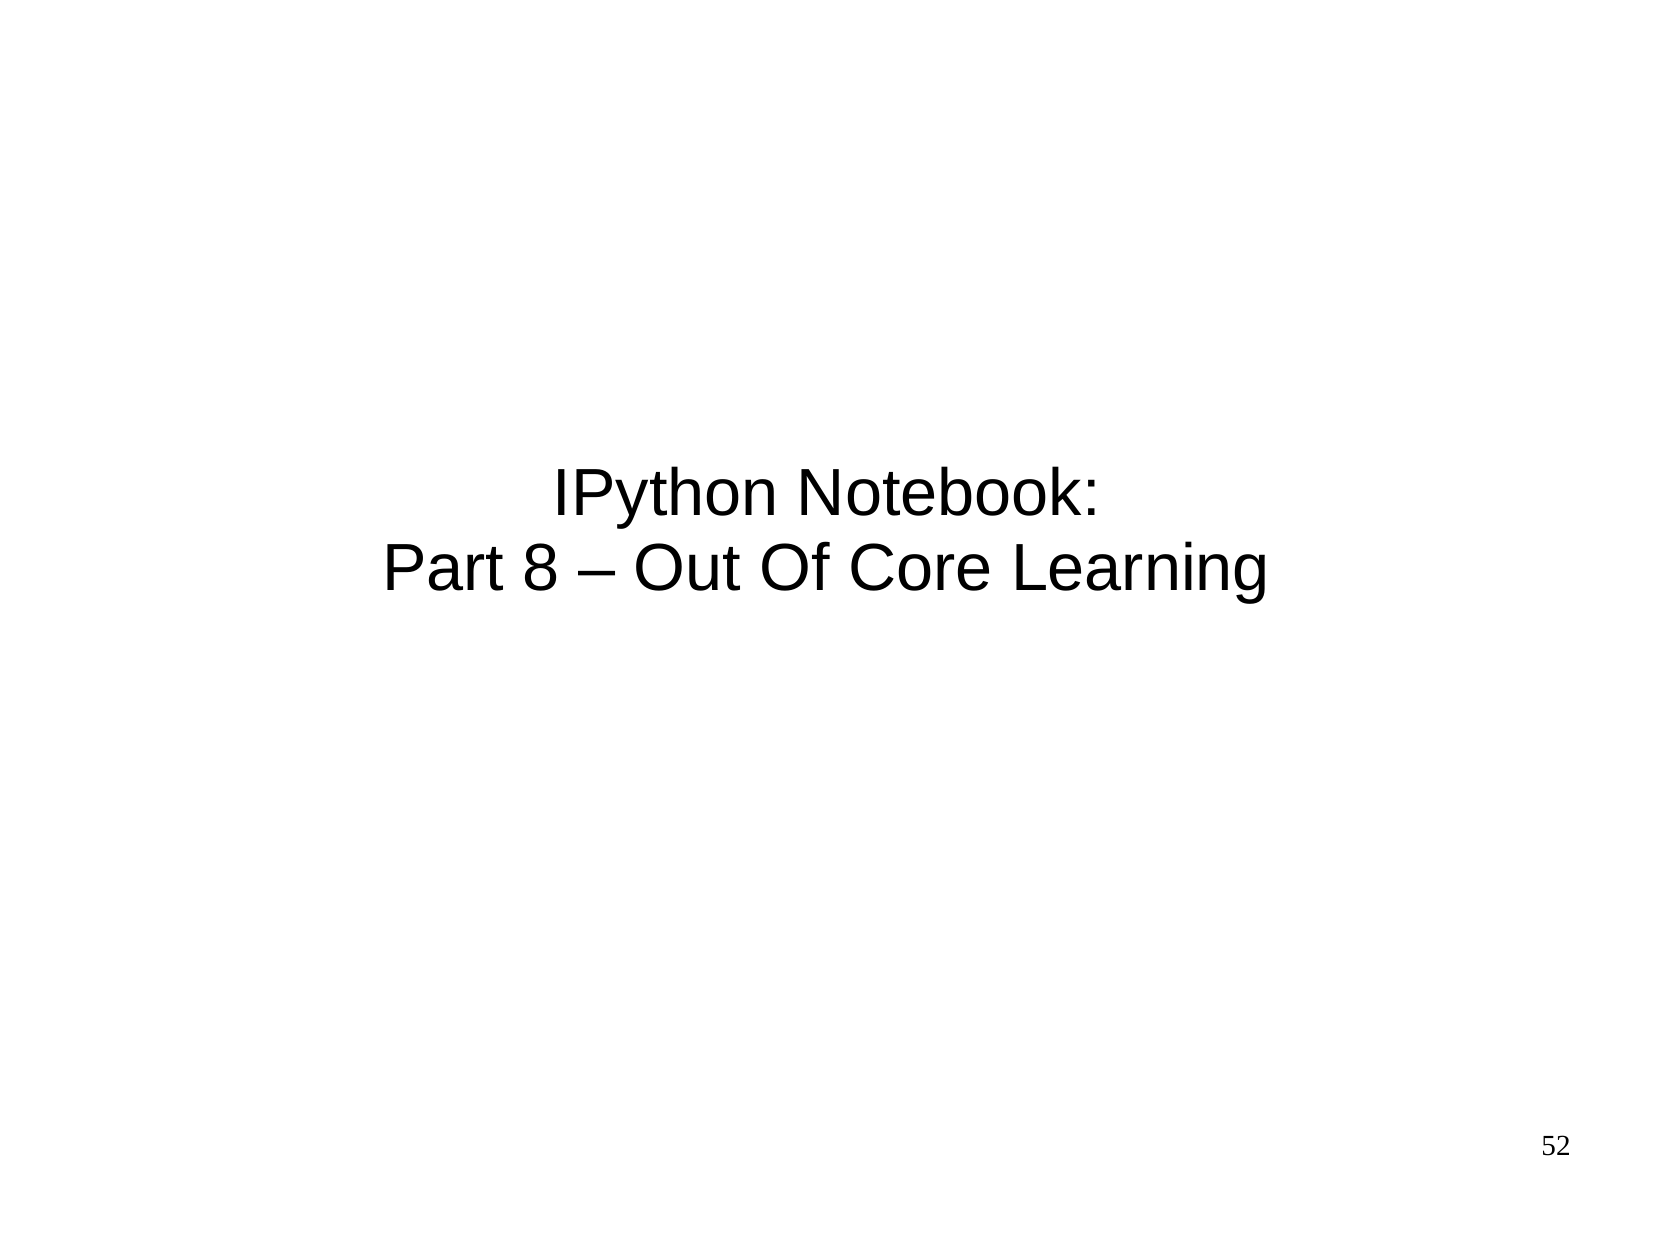

# IPython Notebook:
Part 8 – Out Of Core Learning
52